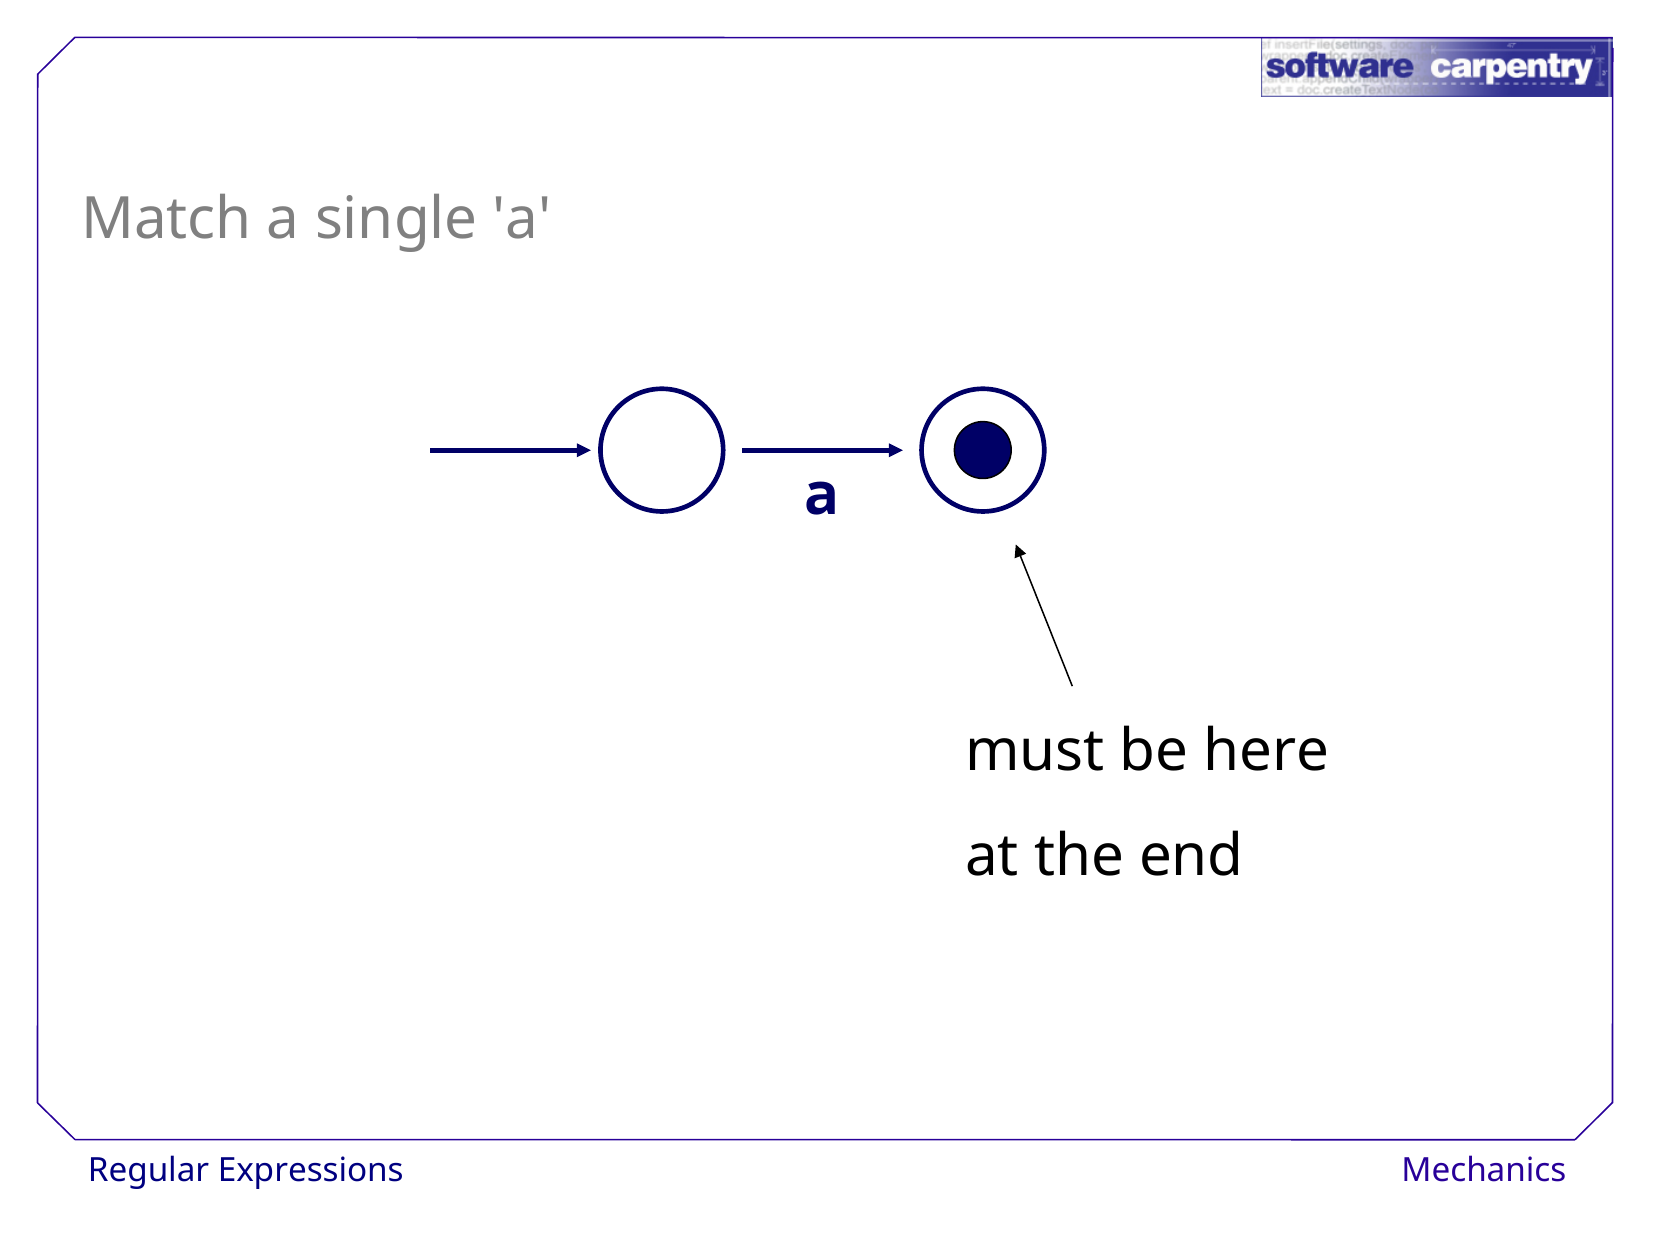

Match a single 'a'
a
must be here
at the end